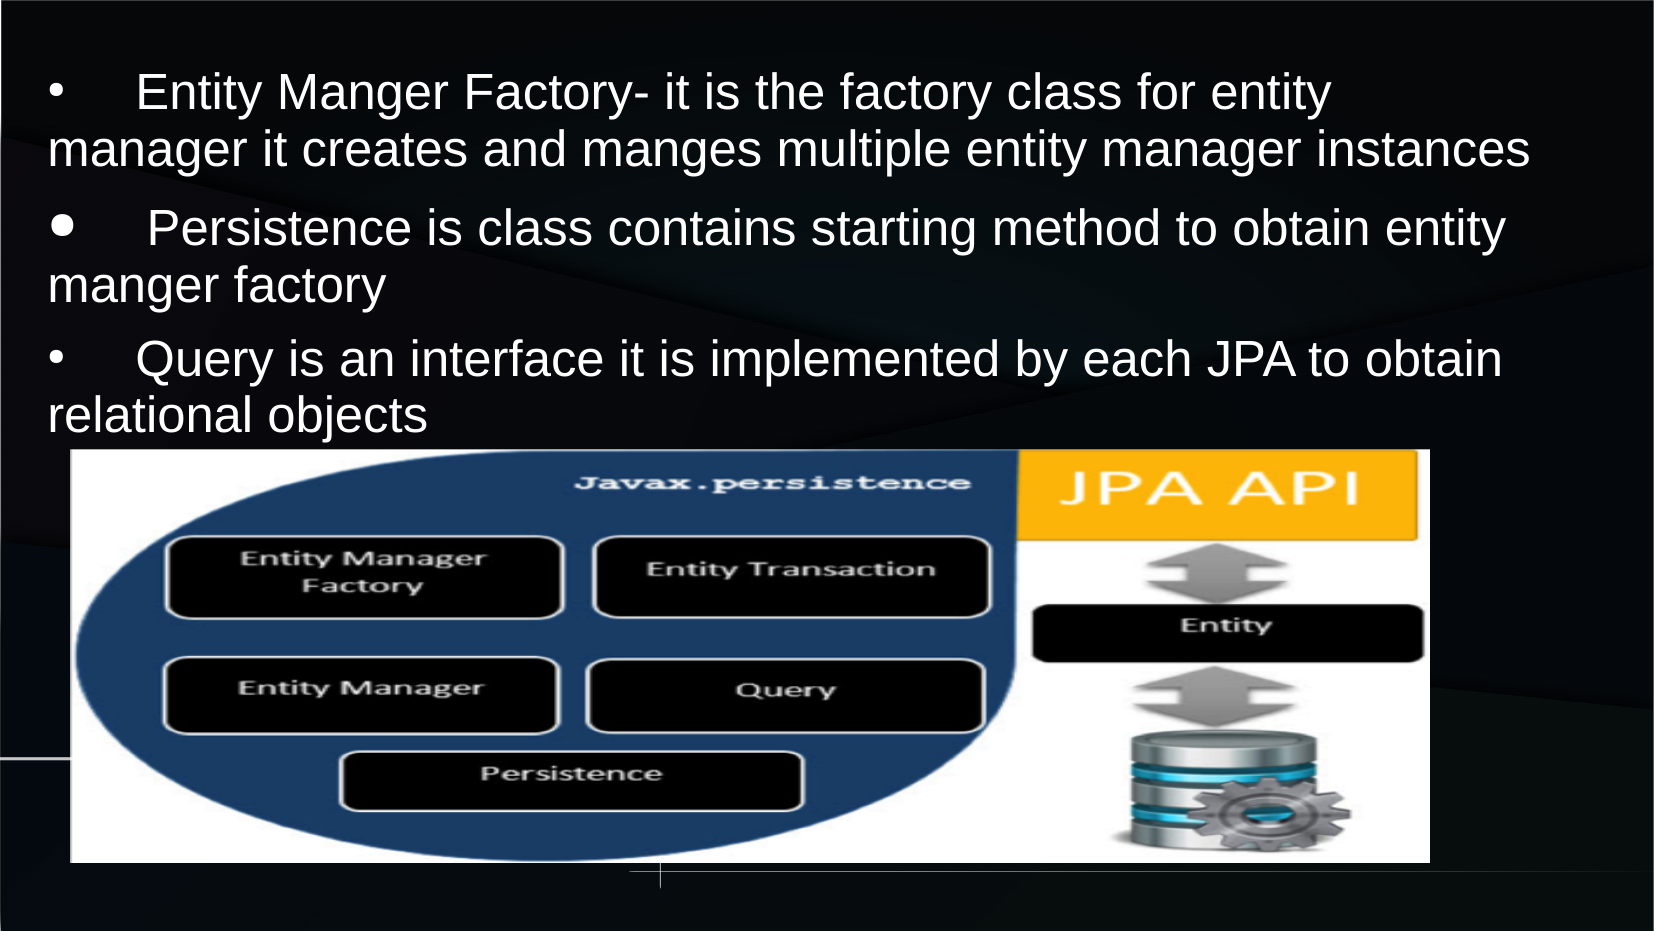

#
 Entity Manger Factory- it is the factory class for entity manager it creates and manges multiple entity manager instances
 Persistence is class contains starting method to obtain entity manger factory
 Query is an interface it is implemented by each JPA to obtain relational objects